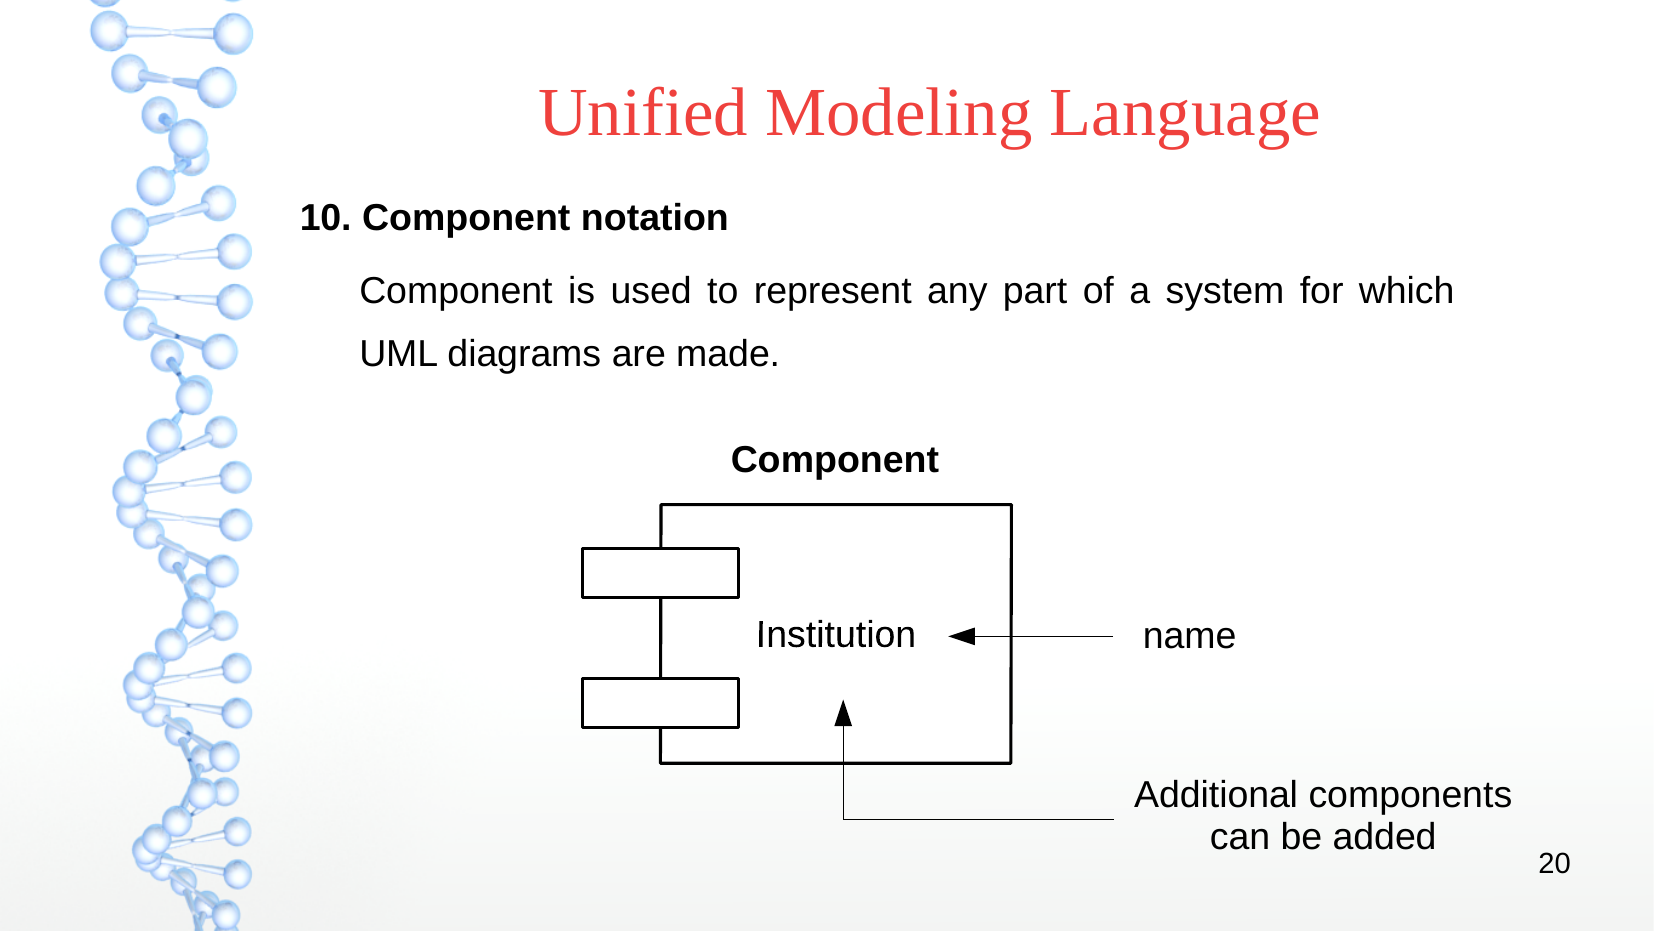

# Unified Modeling Language
10. Component notation
Component is used to represent any part of a system for which UML diagrams are made.
Component
Institution
name
Additional components can be added
20